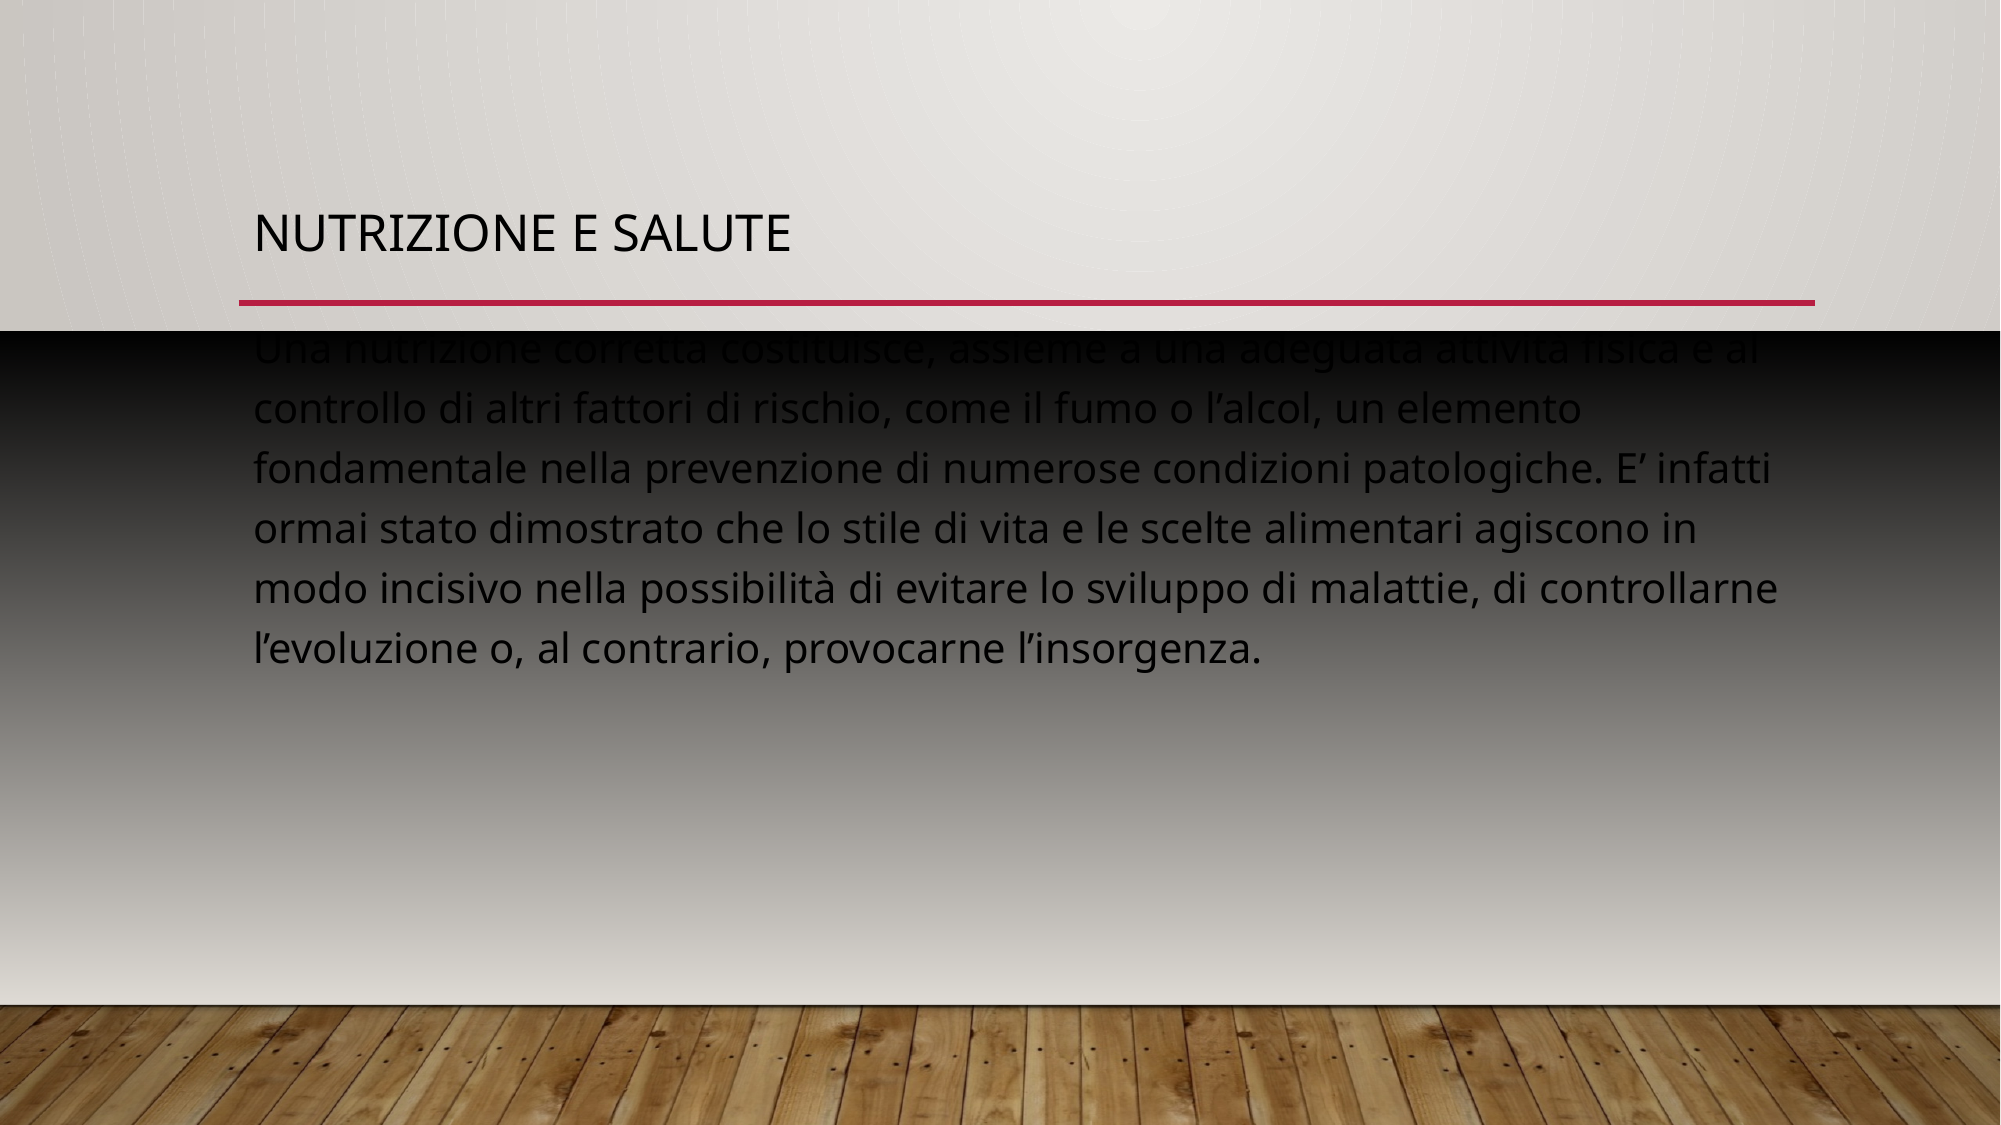

# Nutrizione e salute
Una nutrizione corretta costituisce, assieme a una adeguata attività fisica e al controllo di altri fattori di rischio, come il fumo o l’alcol, un elemento fondamentale nella prevenzione di numerose condizioni patologiche. E’ infatti ormai stato dimostrato che lo stile di vita e le scelte alimentari agiscono in modo incisivo nella possibilità di evitare lo sviluppo di malattie, di controllarne l’evoluzione o, al contrario, provocarne l’insorgenza.